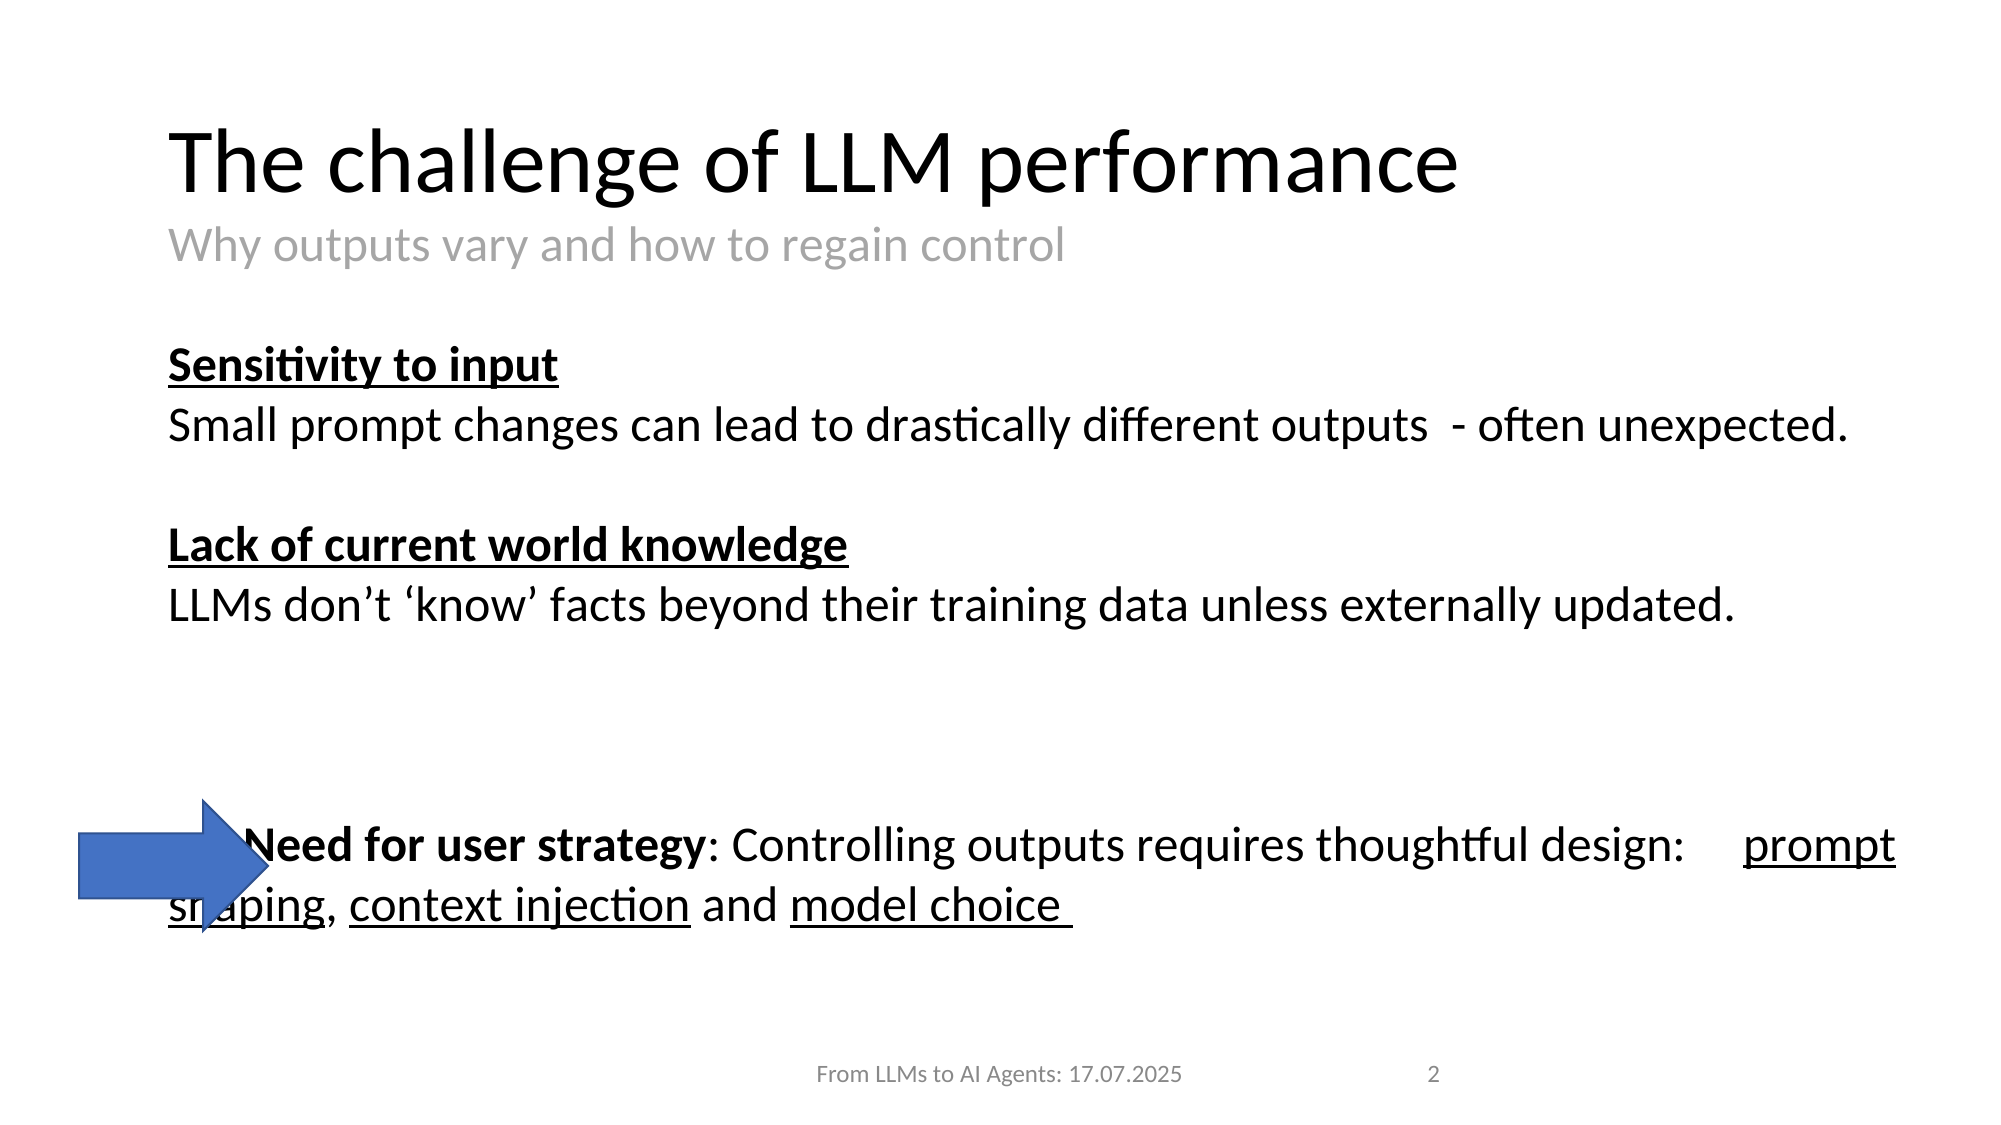

The challenge of LLM performance
Why outputs vary and how to regain control
Sensitivity to input
Small prompt changes can lead to drastically different outputs - often unexpected.
Lack of current world knowledge
LLMs don’t ‘know’ facts beyond their training data unless externally updated.
	Need for user strategy: Controlling outputs requires thoughtful design: 	prompt shaping, context injection and model choice
From LLMs to AI Agents: 17.07.2025